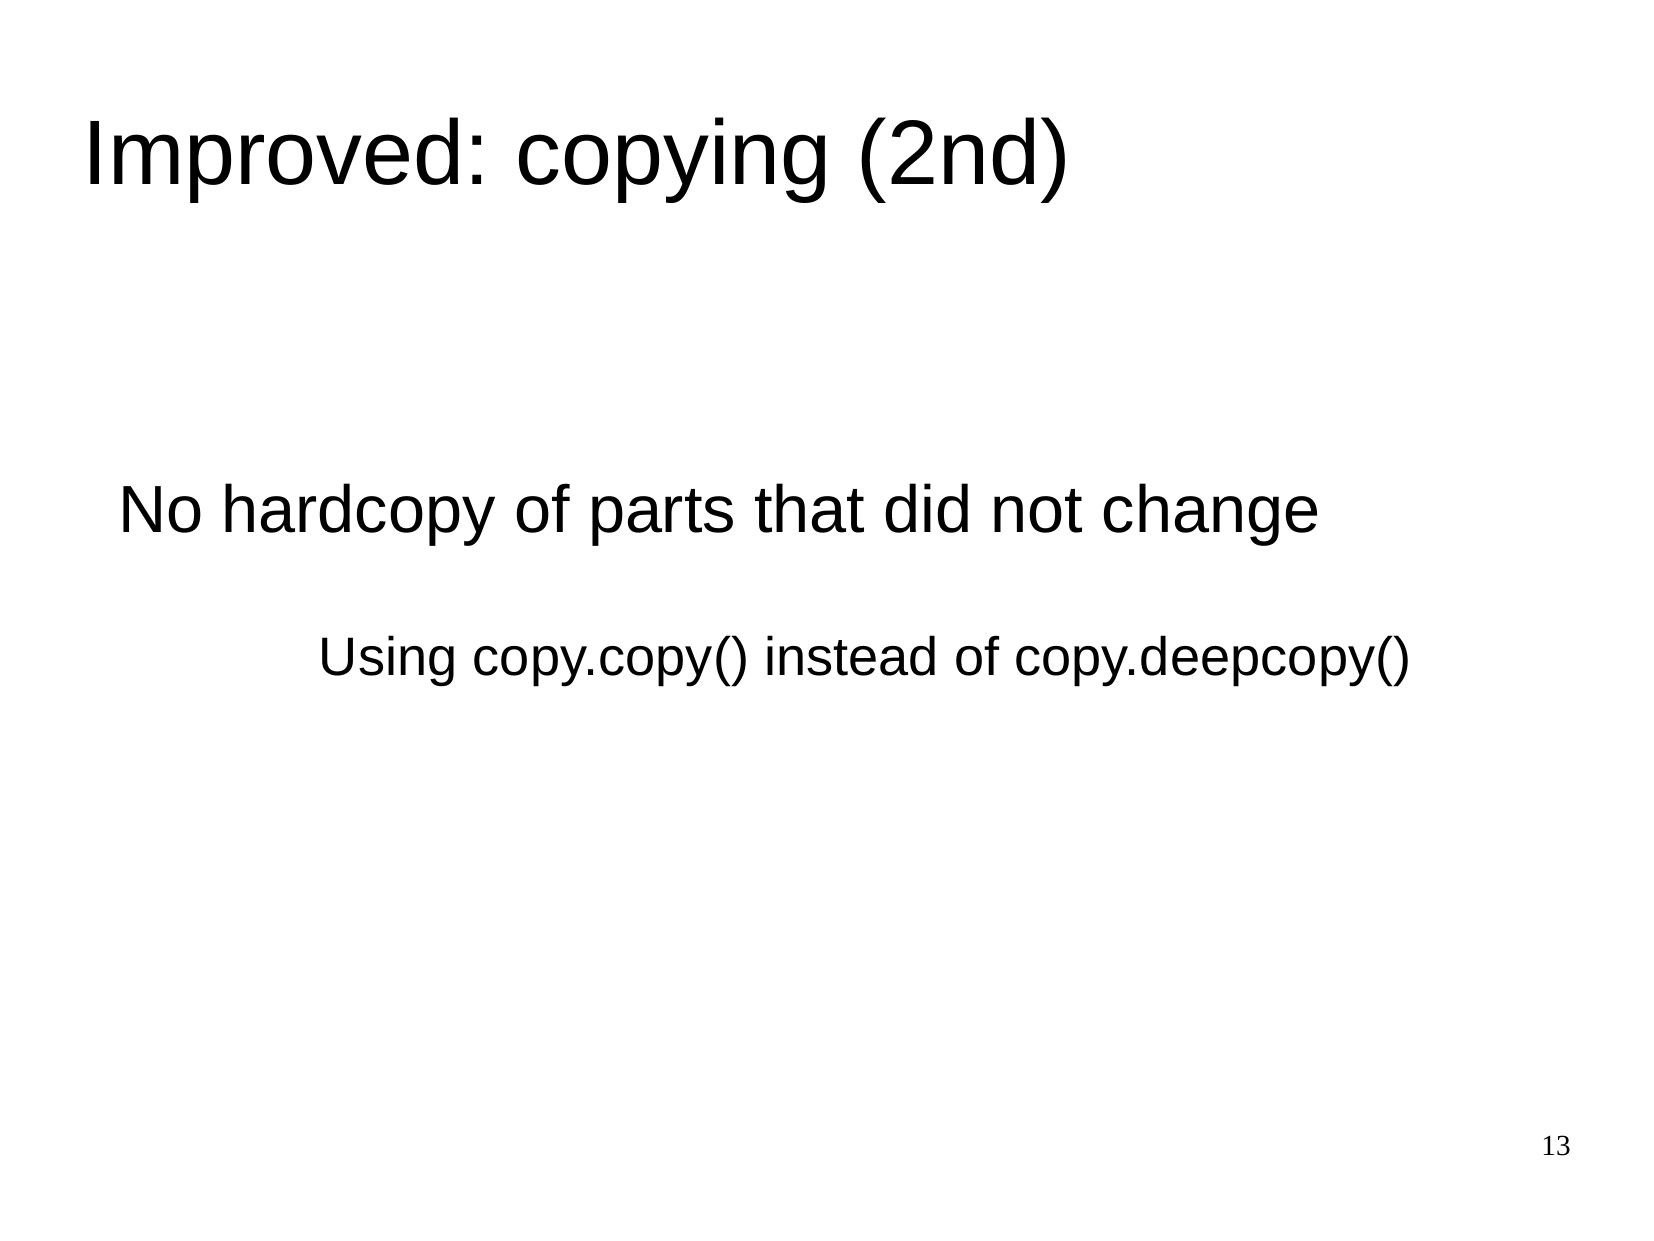

# Improved: copying (2nd)
No hardcopy of parts that did not change
Using copy.copy() instead of copy.deepcopy()
13